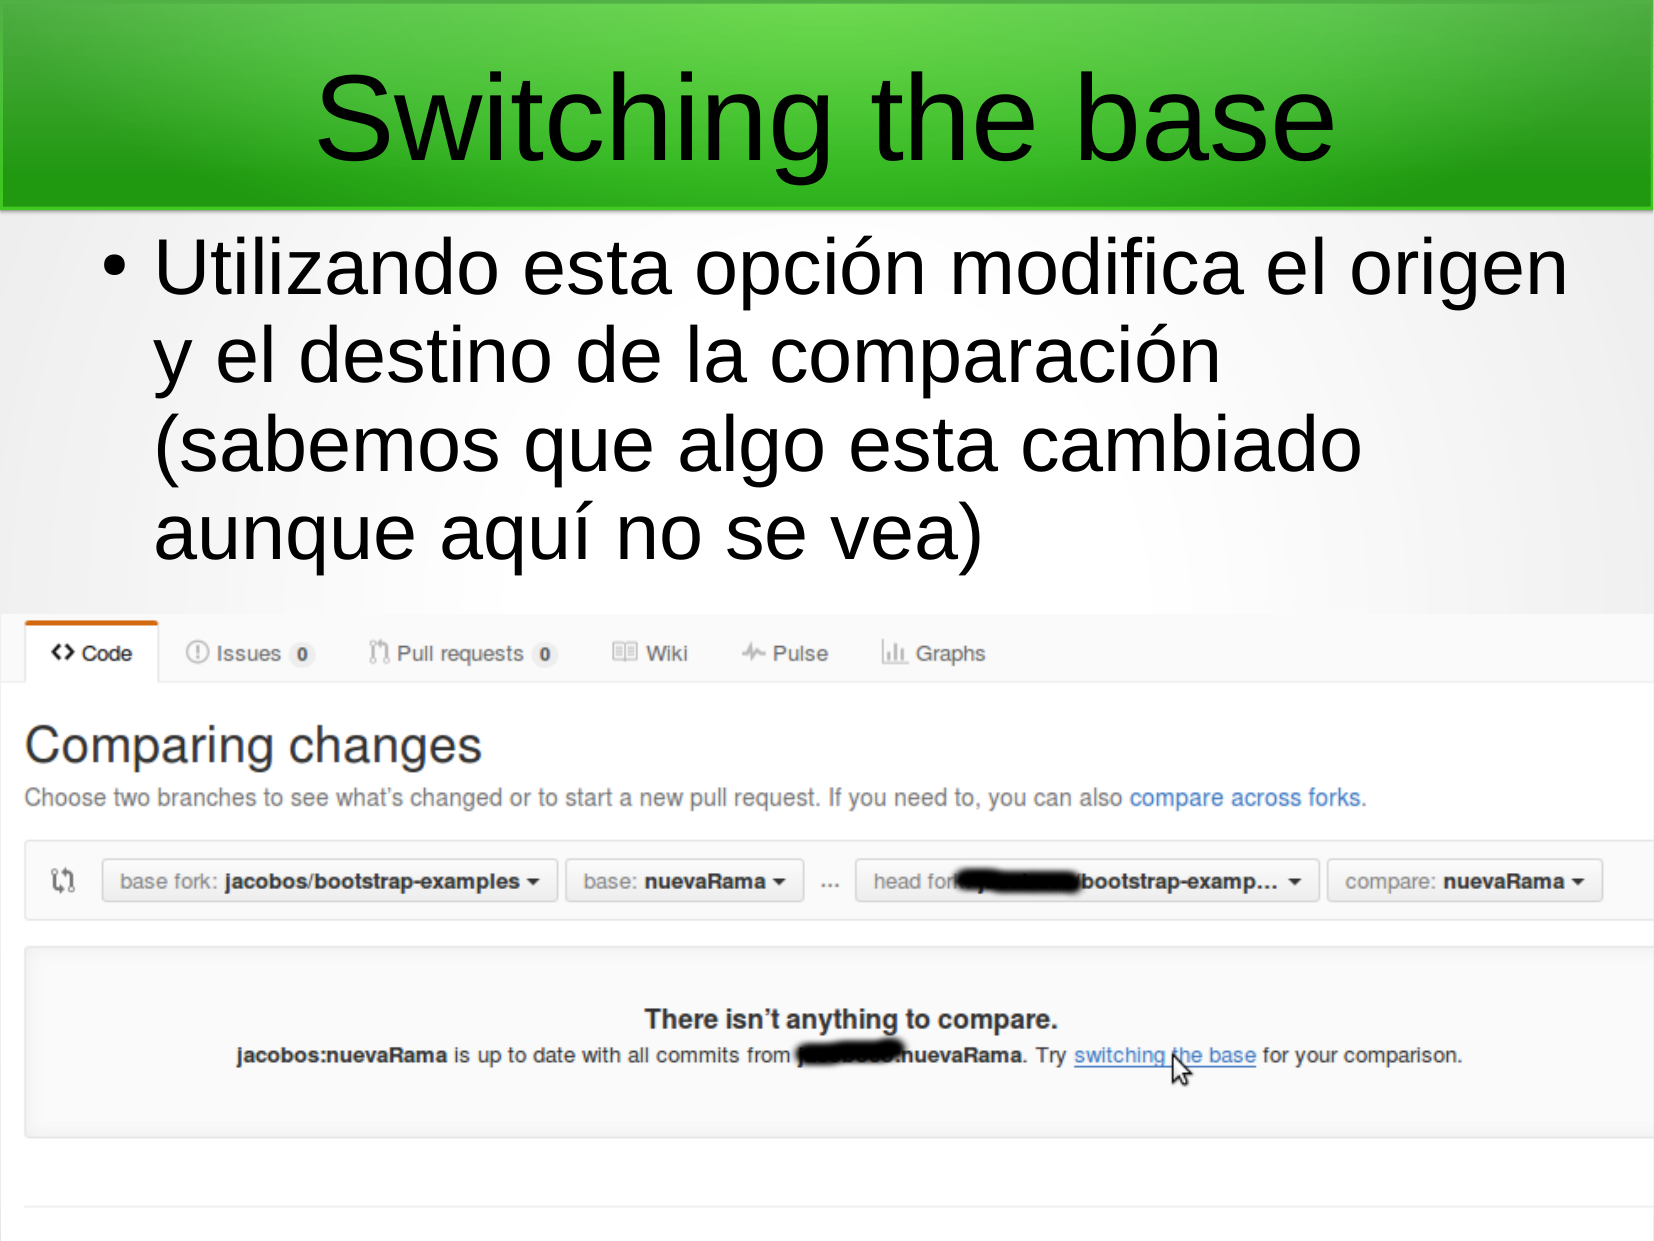

# Switching the base
Utilizando esta opción modifica el origen y el destino de la comparación (sabemos que algo esta cambiado aunque aquí no se vea)